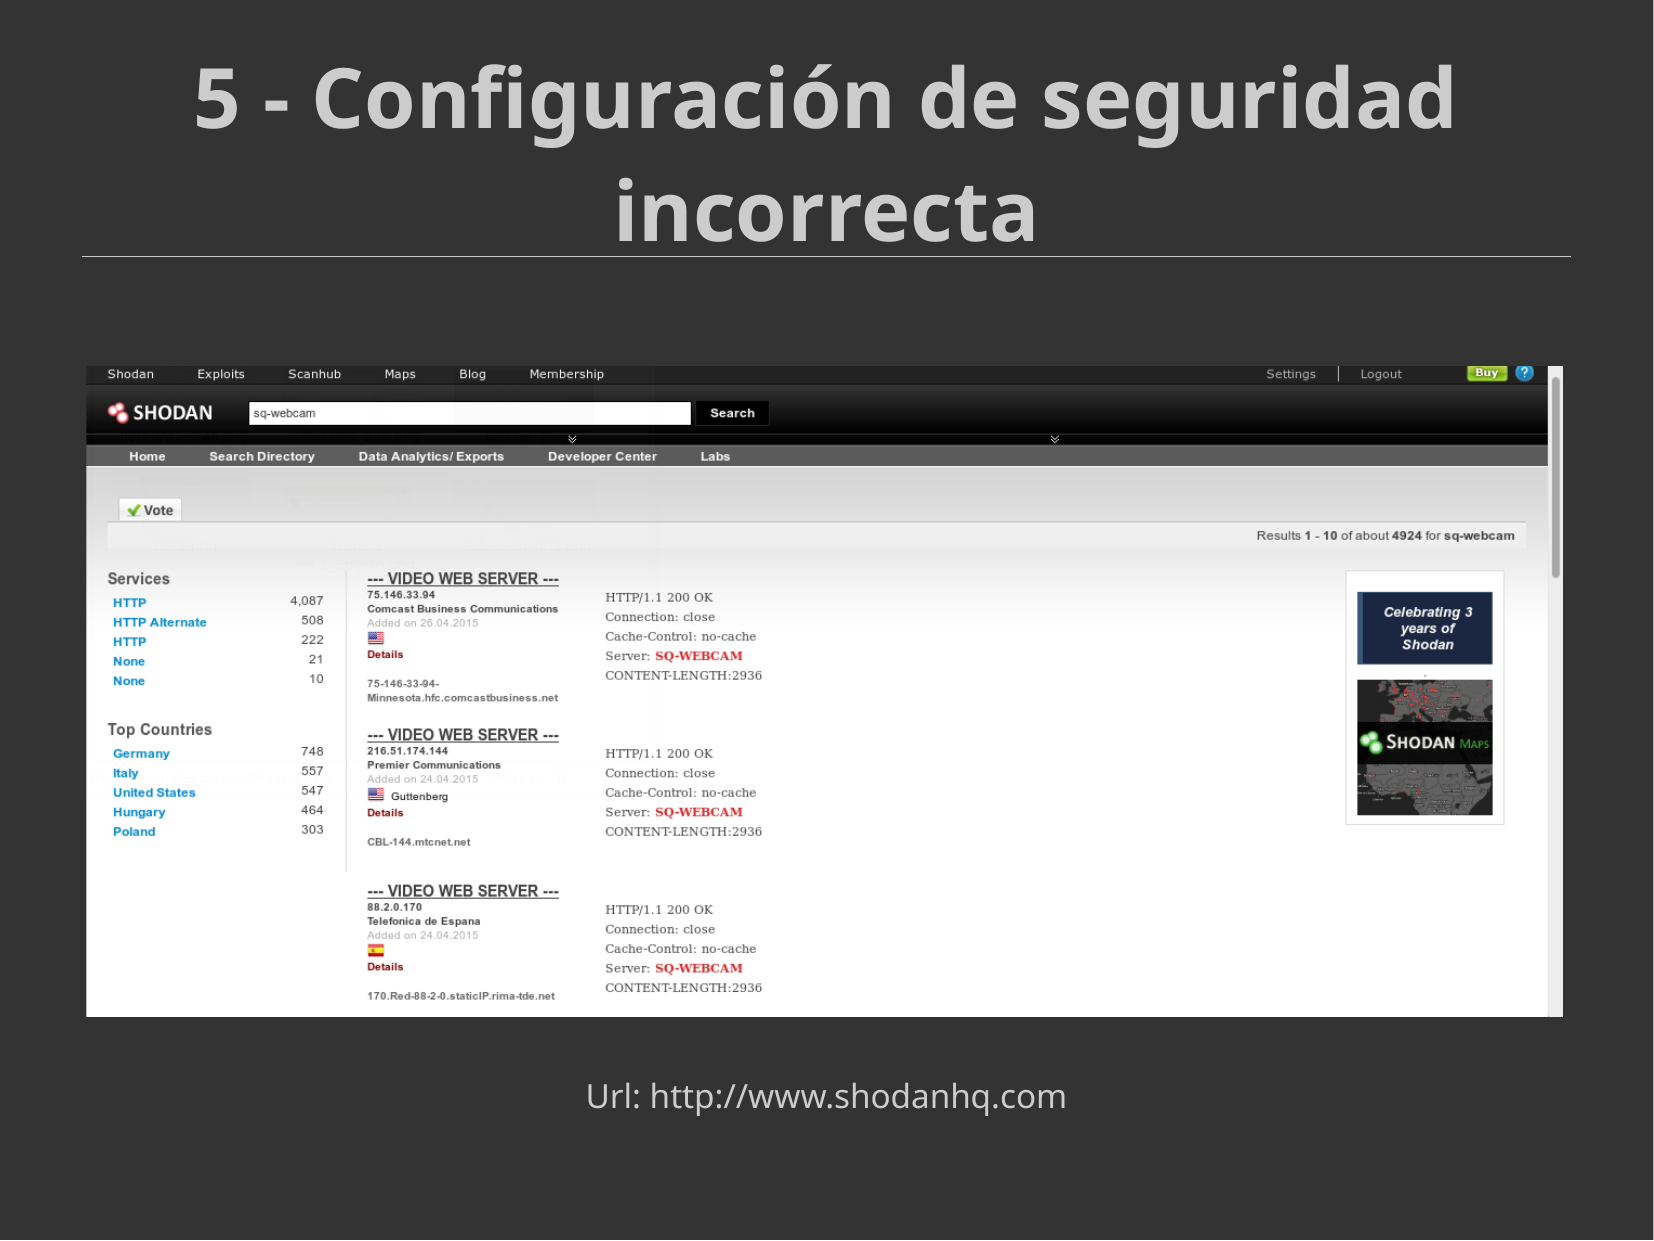

# 5 - Configuración de seguridad incorrecta
Url: http://www.shodanhq.com